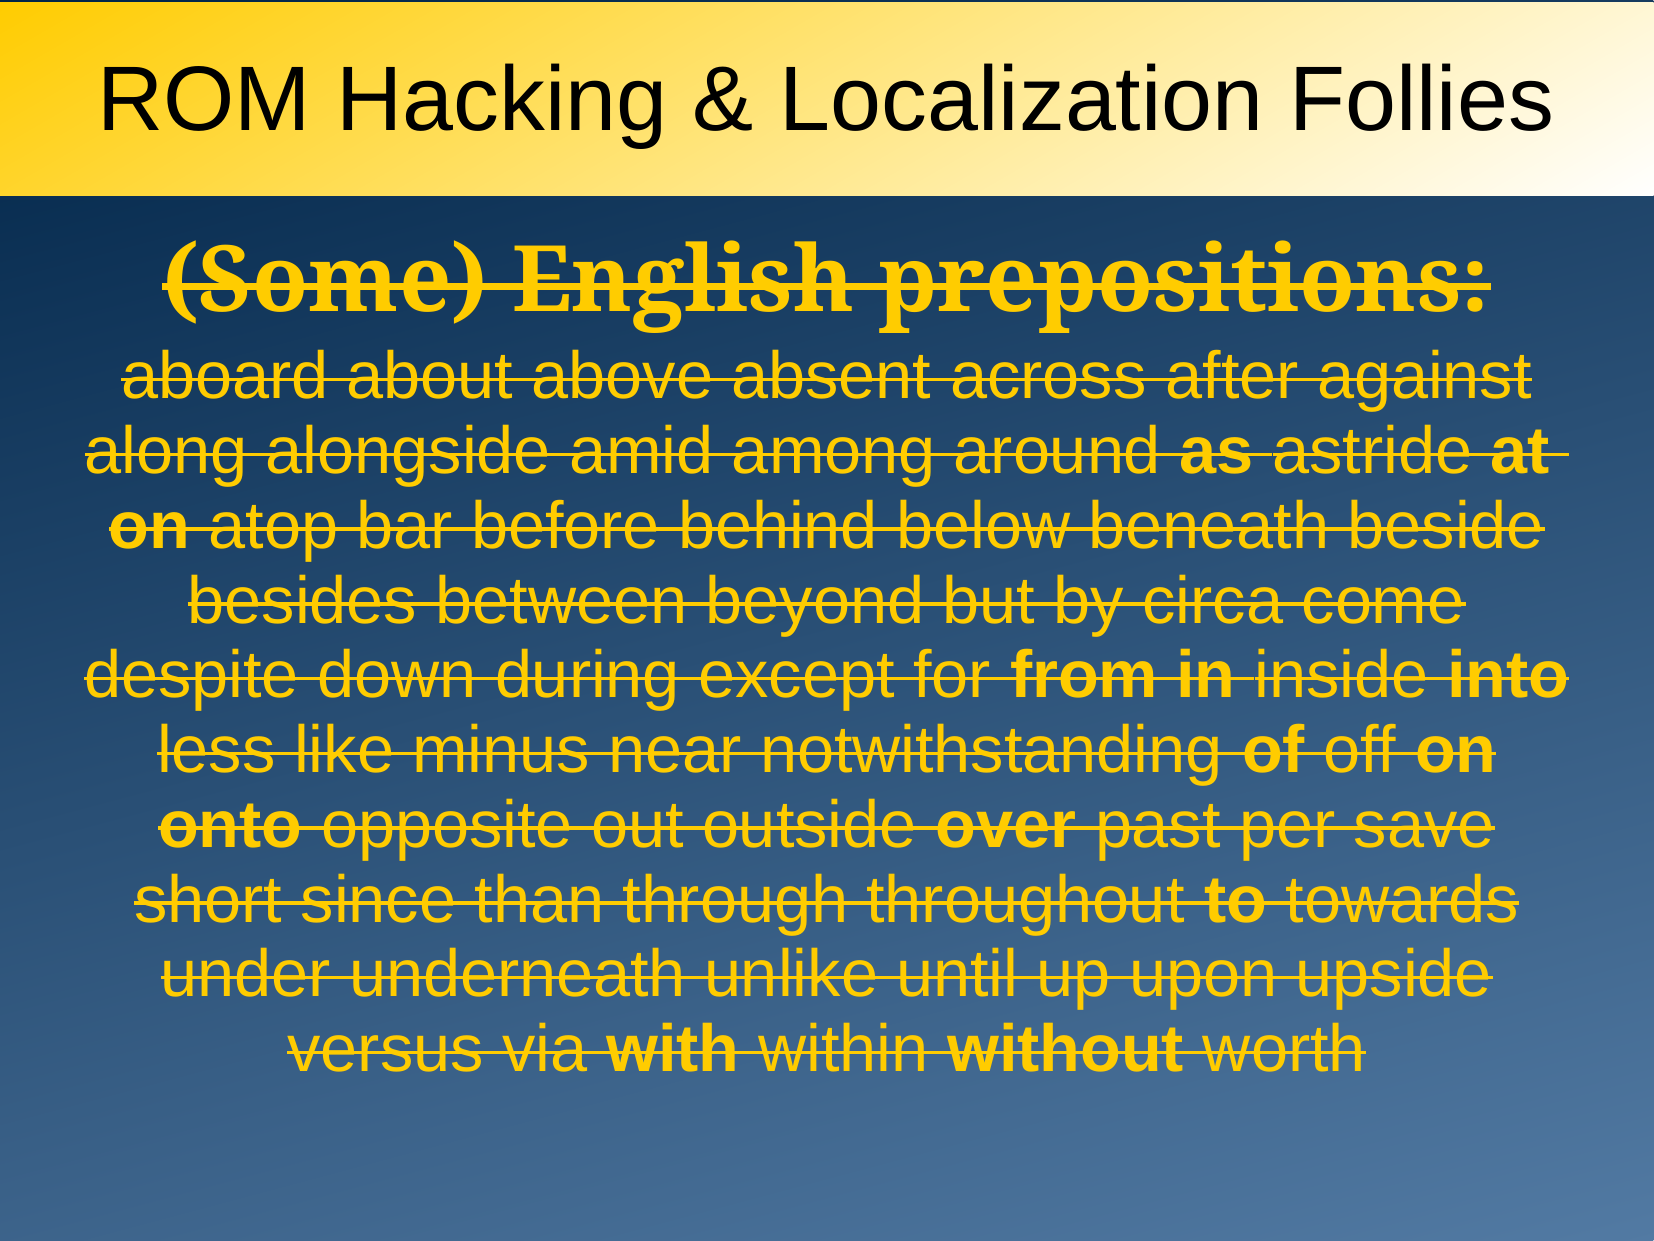

# ROM Hacking & Localization Follies
(Some) English prepositions:
aboard about above absent across after against along alongside amid among around as astride at on atop bar before behind below beneath beside besides between beyond but by circa come despite down during except for from in inside into less like minus near notwithstanding of off on onto opposite out outside over past per save short since than through throughout to towards under underneath unlike until up upon upside versus via with within without worth